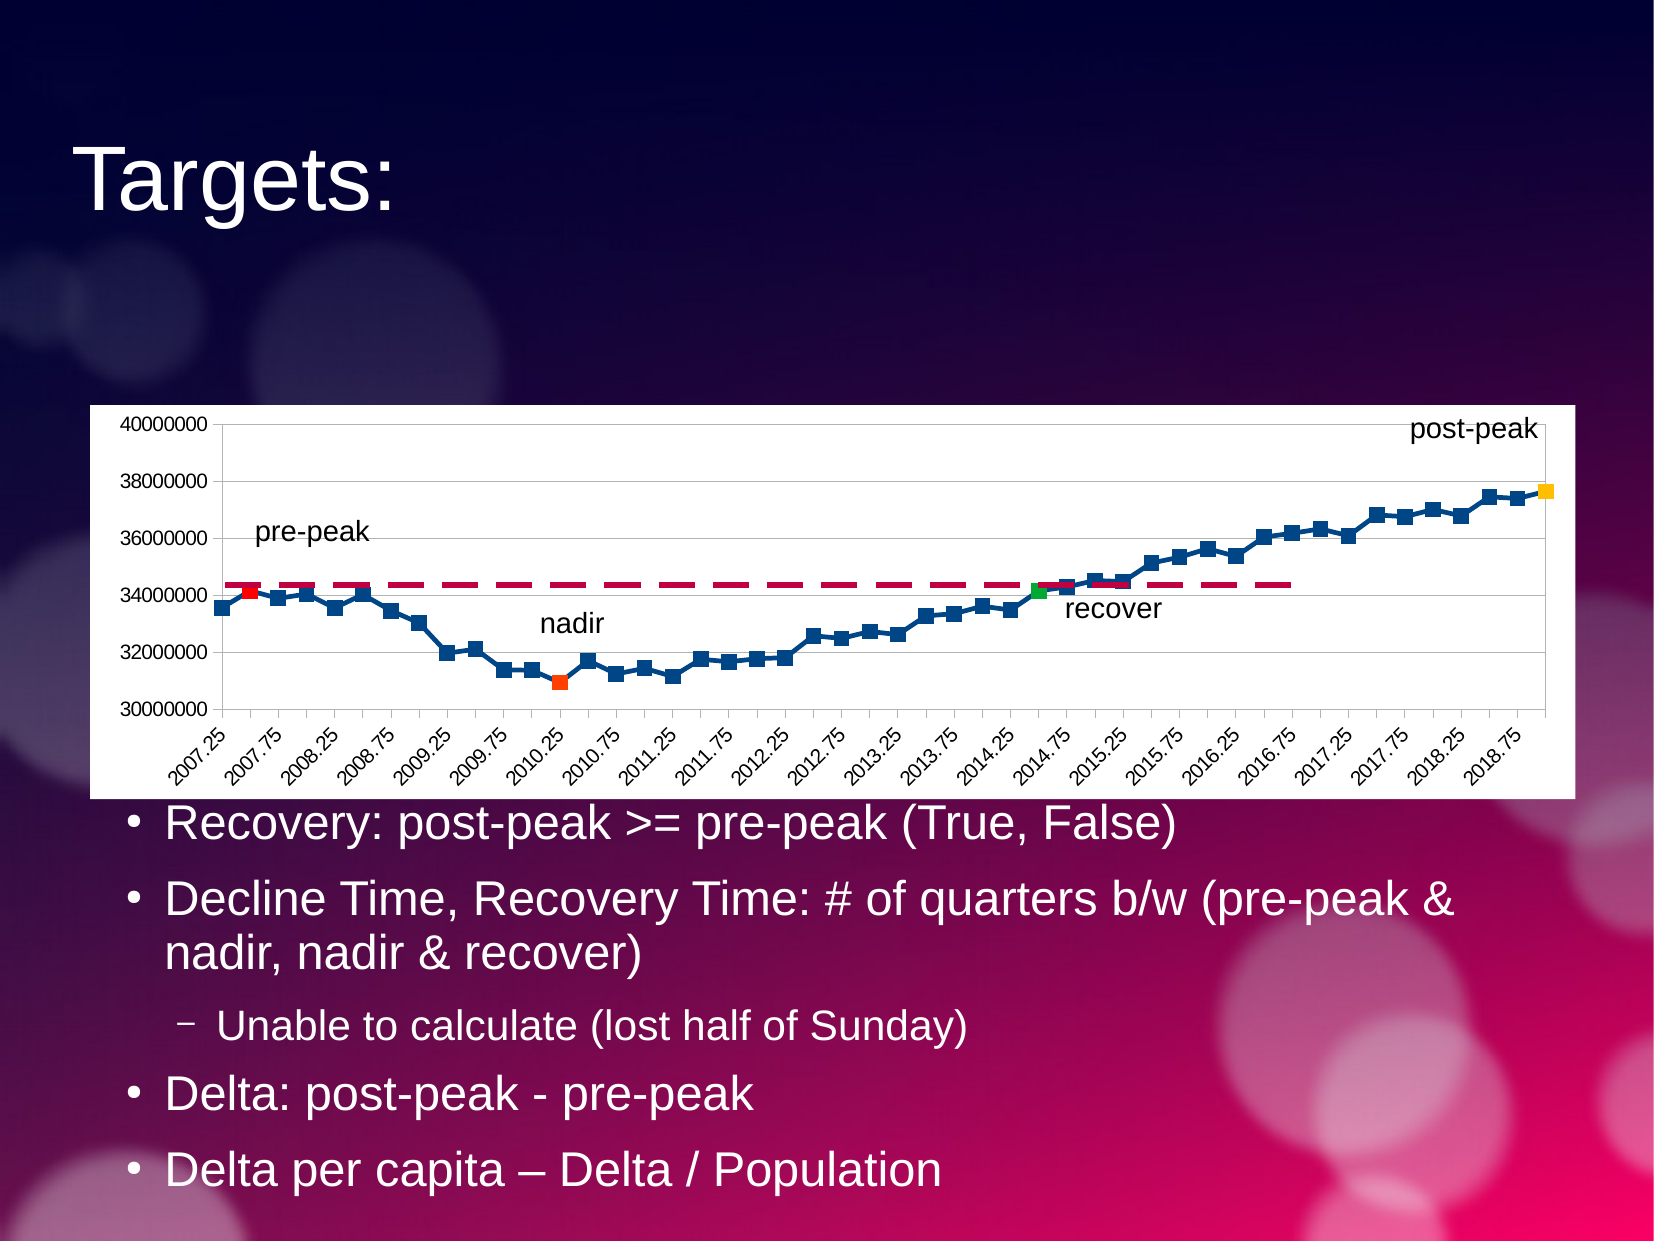

# Targets:
### Chart
| Category | California -- Statewide |
|---|---|
| 2007.25 | 33560027.0 |
| 2007.5 | 34155773.0 |
| 2007.75 | 33889758.0 |
| 2008 | 34041708.0 |
| 2008.25 | 33553167.0 |
| 2008.5 | 34023823.0 |
| 2008.75 | 33456841.0 |
| 2009 | 33021643.0 |
| 2009.25 | 31960557.0 |
| 2009.5 | 32103784.0 |
| 2009.75 | 31376393.0 |
| 2010 | 31360696.0 |
| 2010.25 | 30929572.0 |
| 2010.5 | 31698988.0 |
| 2010.75 | 31231063.0 |
| 2011 | 31429275.0 |
| 2011.25 | 31141882.0 |
| 2011.5 | 31748760.0 |
| 2011.75 | 31658557.0 |
| 2012 | 31767231.0 |
| 2012.25 | 31805535.0 |
| 2012.5 | 32572445.0 |
| 2012.75 | 32481979.0 |
| 2013 | 32724217.0 |
| 2013.25 | 32613758.0 |
| 2013.5 | 33275114.0 |
| 2013.75 | 33349433.0 |
| 2014 | 33612515.0 |
| 2014.25 | 33476680.0 |
| 2014.5 | 34152781.0 |
| 2014.75 | 34293721.0 |
| 2015 | 34518128.0 |
| 2015.25 | 34480332.0 |
| 2015.5 | 35131378.0 |
| 2015.75 | 35336240.0 |
| 2016 | 35634197.0 |
| 2016.25 | 35367339.0 |
| 2016.5 | 36045072.0 |
| 2016.75 | 36178181.0 |
| 2017 | 36331779.0 |
| 2017.25 | 36090811.0 |
| 2017.5 | 36821712.0 |
| 2017.75 | 36760840.0 |
| 2018 | 37013748.0 |
| 2018.25 | 36787337.0 |
| 2018.5 | 37458949.0 |
| 2018.75 | 37399843.0 |
| 2019 | 37649930.0 |post-peak
pre-peak
recover
nadir
Recovery: post-peak >= pre-peak (True, False)
Decline Time, Recovery Time: # of quarters b/w (pre-peak & nadir, nadir & recover)
Unable to calculate (lost half of Sunday)
Delta: post-peak - pre-peak
Delta per capita – Delta / Population